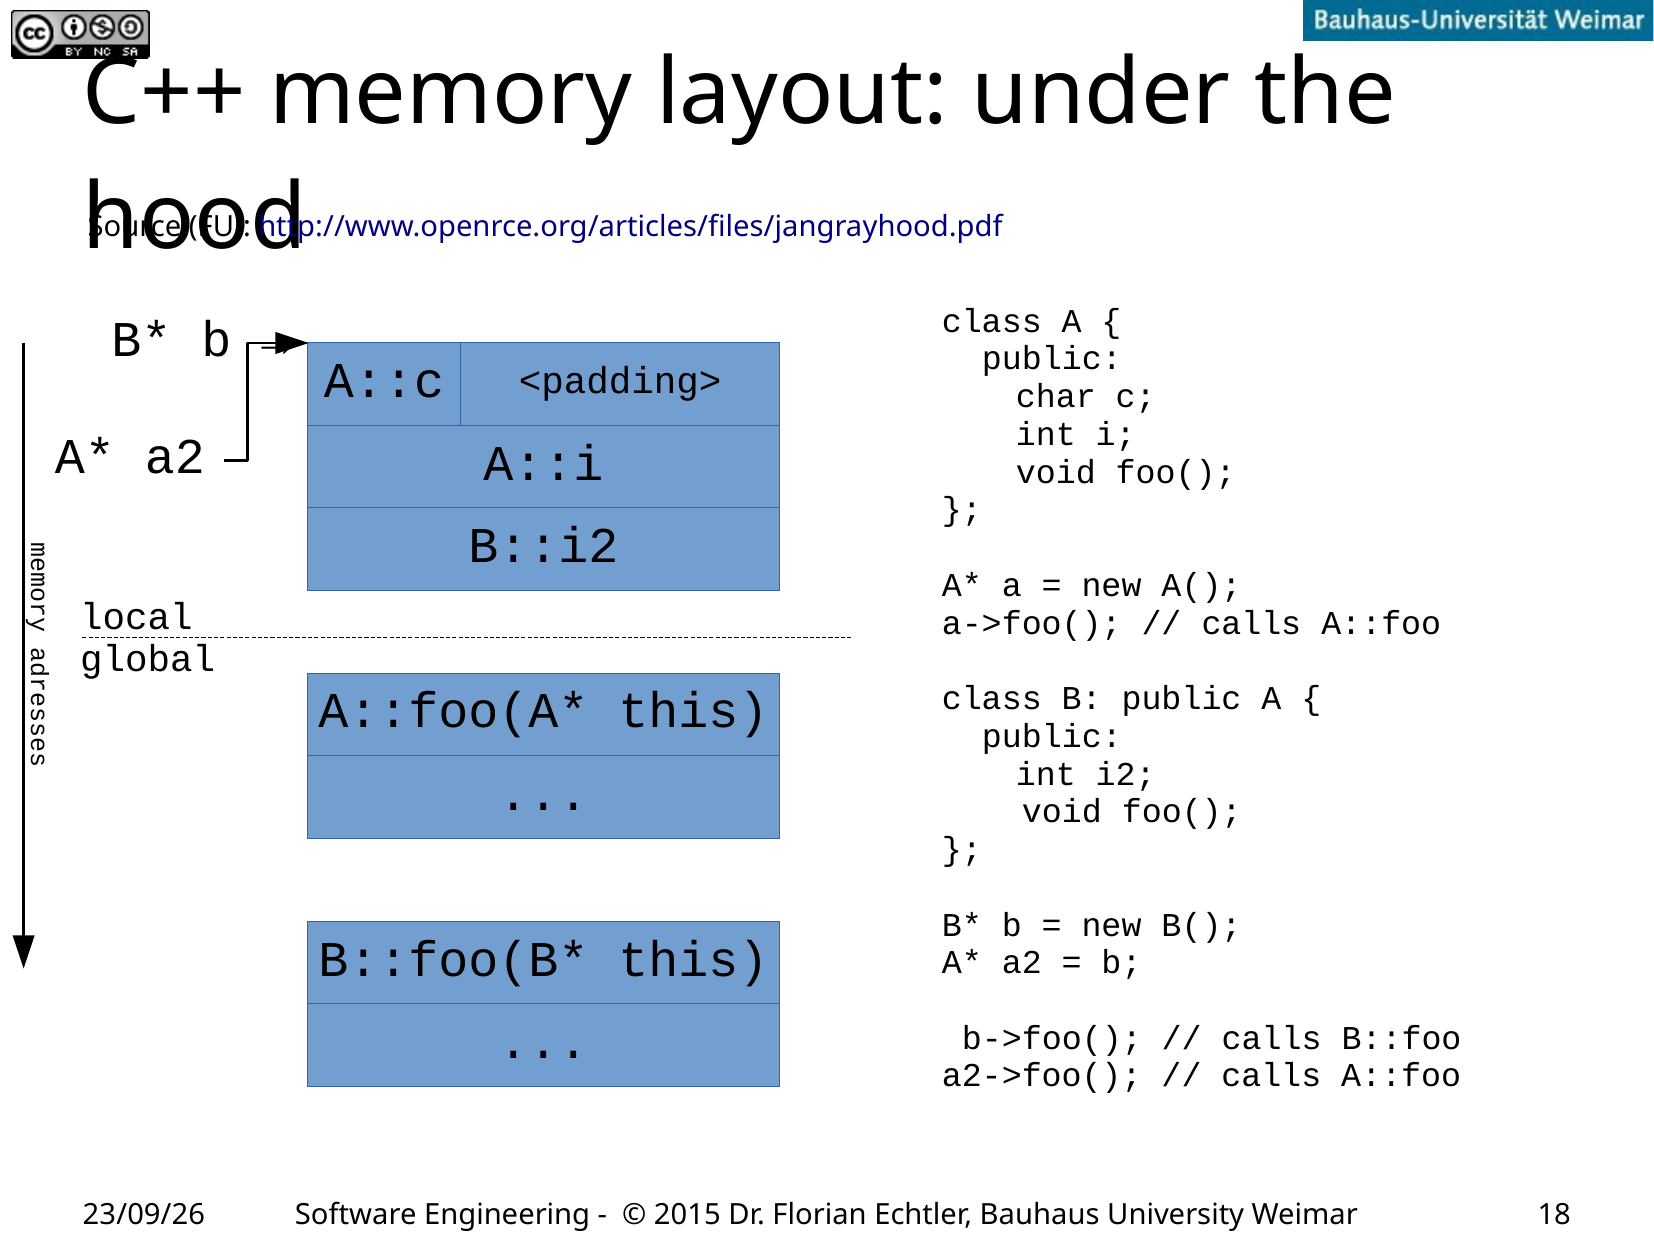

# C++ memory layout: under the hood
Source (FU): http://www.openrce.org/articles/files/jangrayhood.pdf
class A {
 public:
	char c;
	int i;
	void foo();
};
A* a = new A();
a->foo(); // calls A::foo
class B: public A {
 public:
	int i2;
 void foo();
};
B* b = new B();
A* a2 = b;
 b->foo(); // calls B::foo
a2->foo(); // calls A::foo
B* b →
memory adresses
A::c
<padding>
A* a2
A::i
B::i2
local
global
A::foo(A* this)
...
B::foo(B* this)
...
Software Engineering - © 2015 Dr. Florian Echtler, Bauhaus University Weimar
18